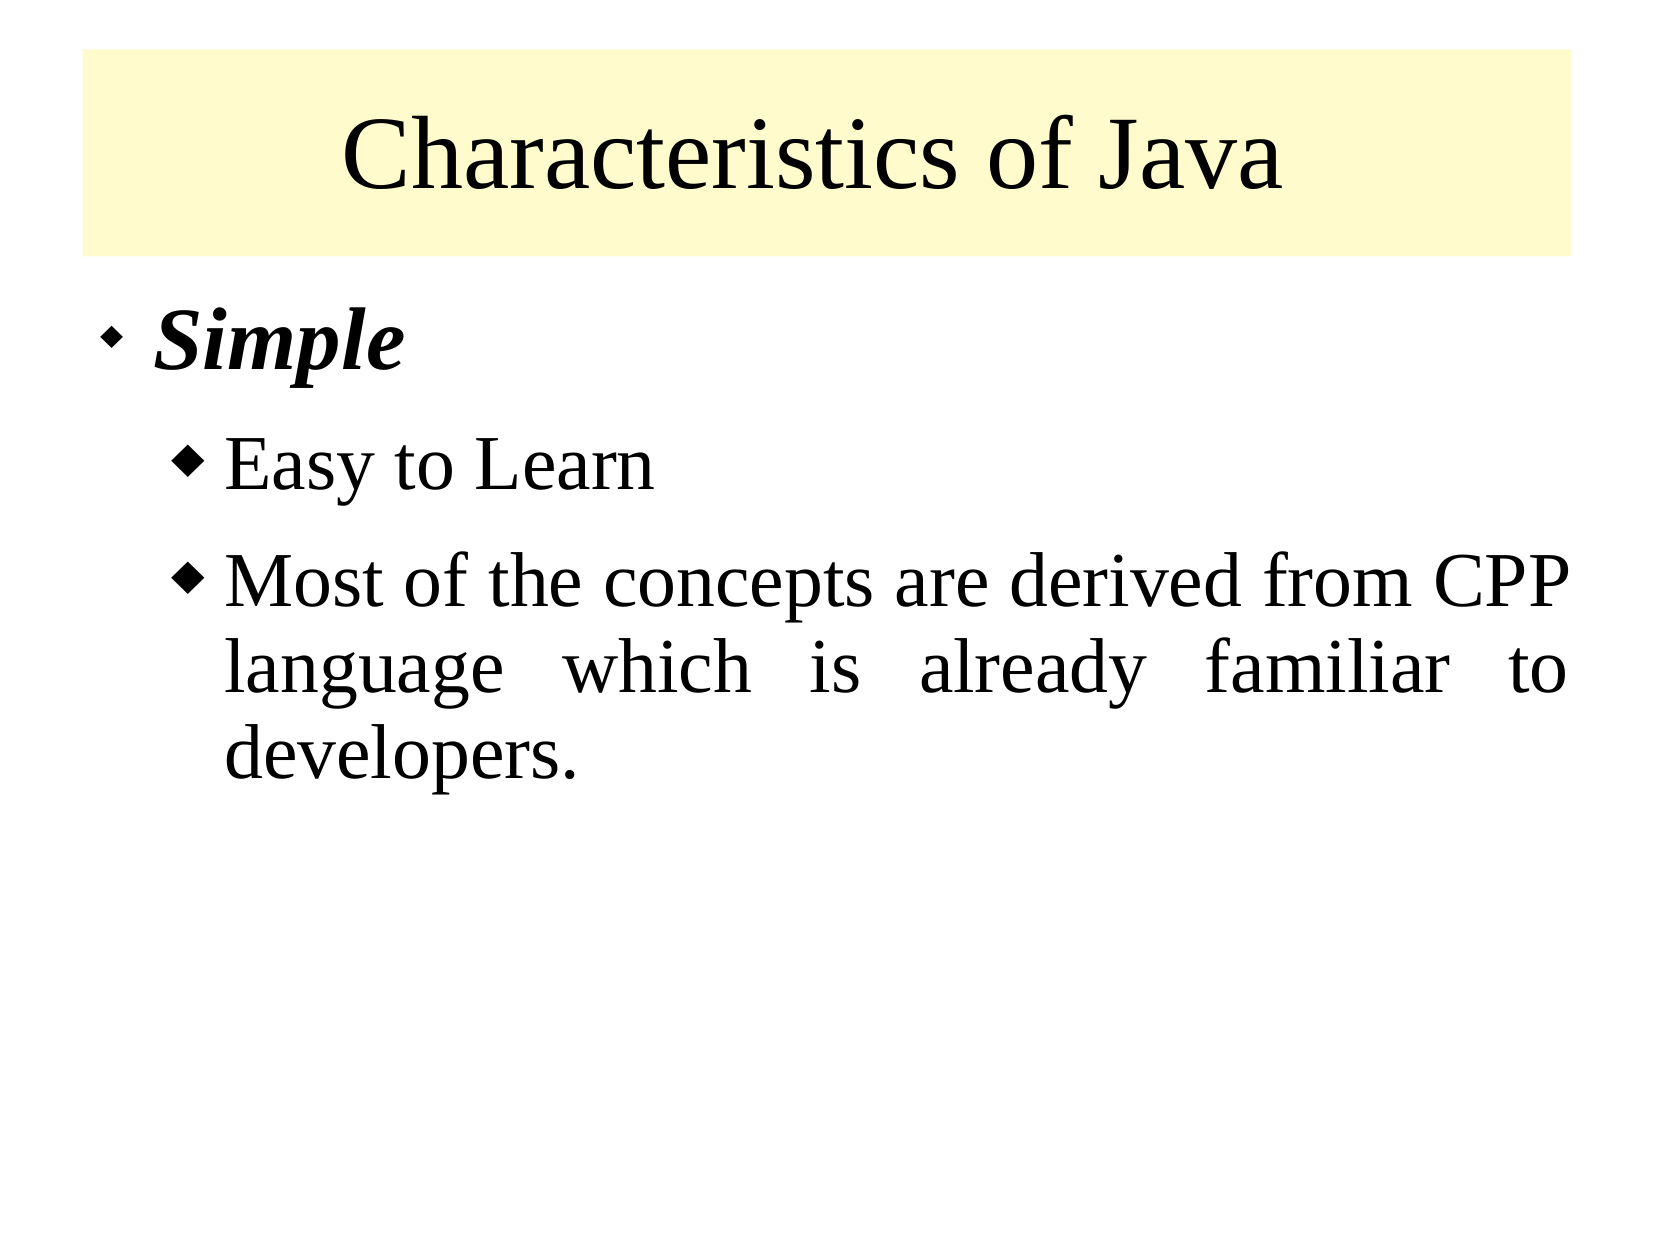

# Characteristics of Java
Simple
Easy to Learn
Most of the concepts are derived from CPP language which is already familiar to developers.